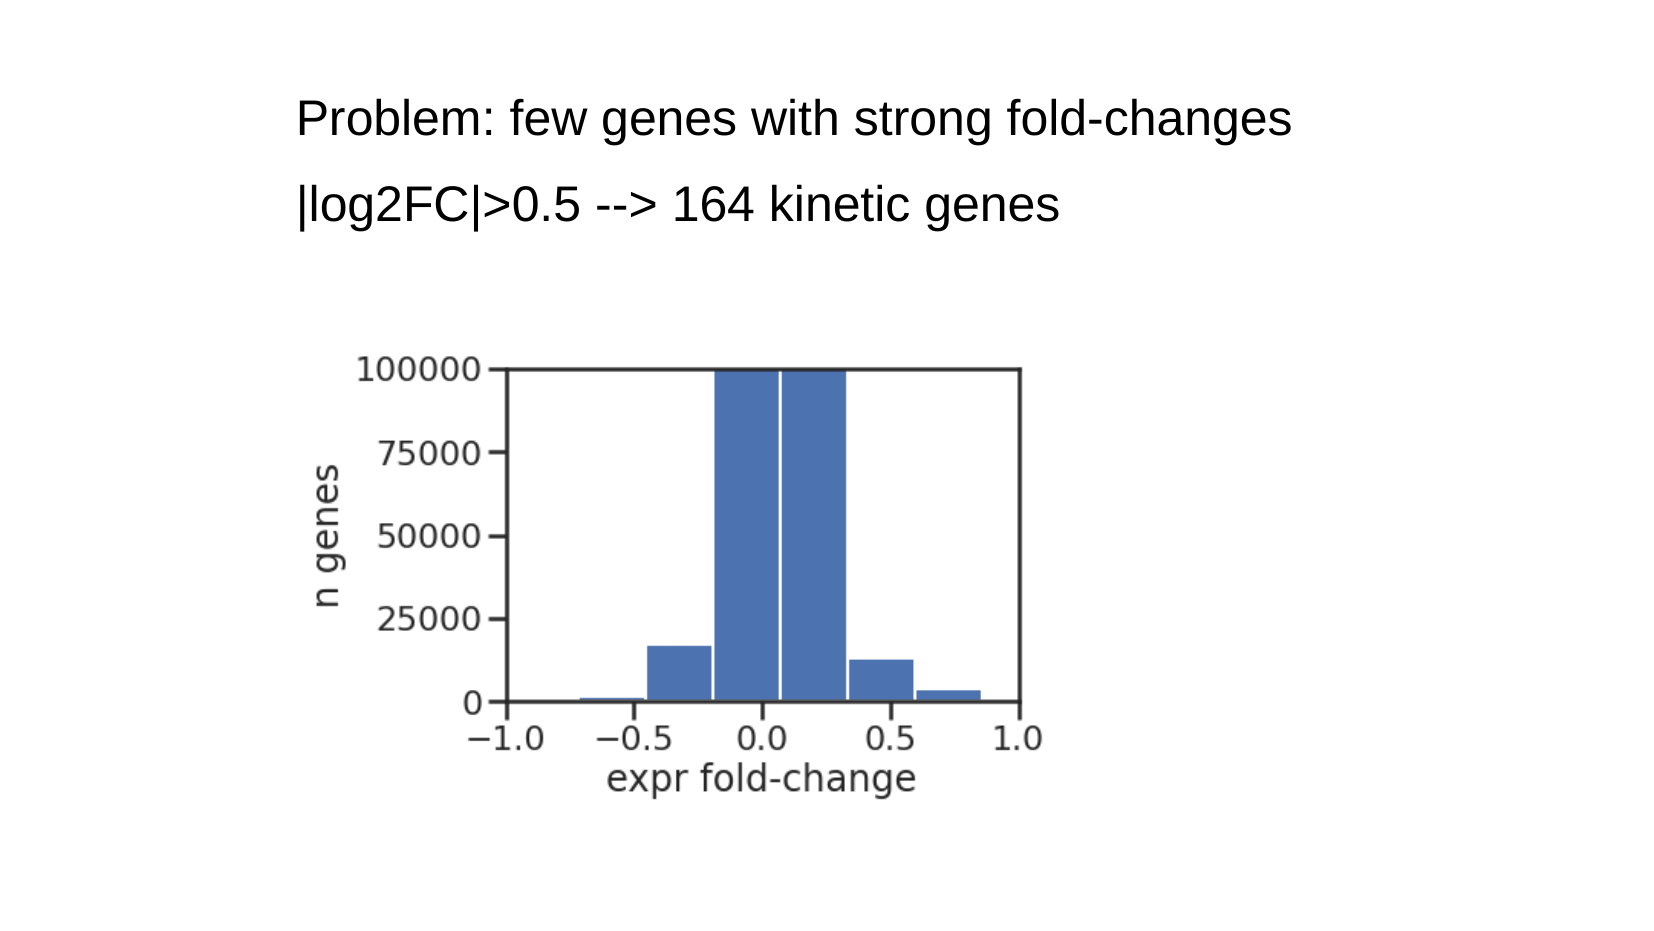

# Problem: few genes with strong fold-changes
|log2FC|>0.5 --> 164 kinetic genes